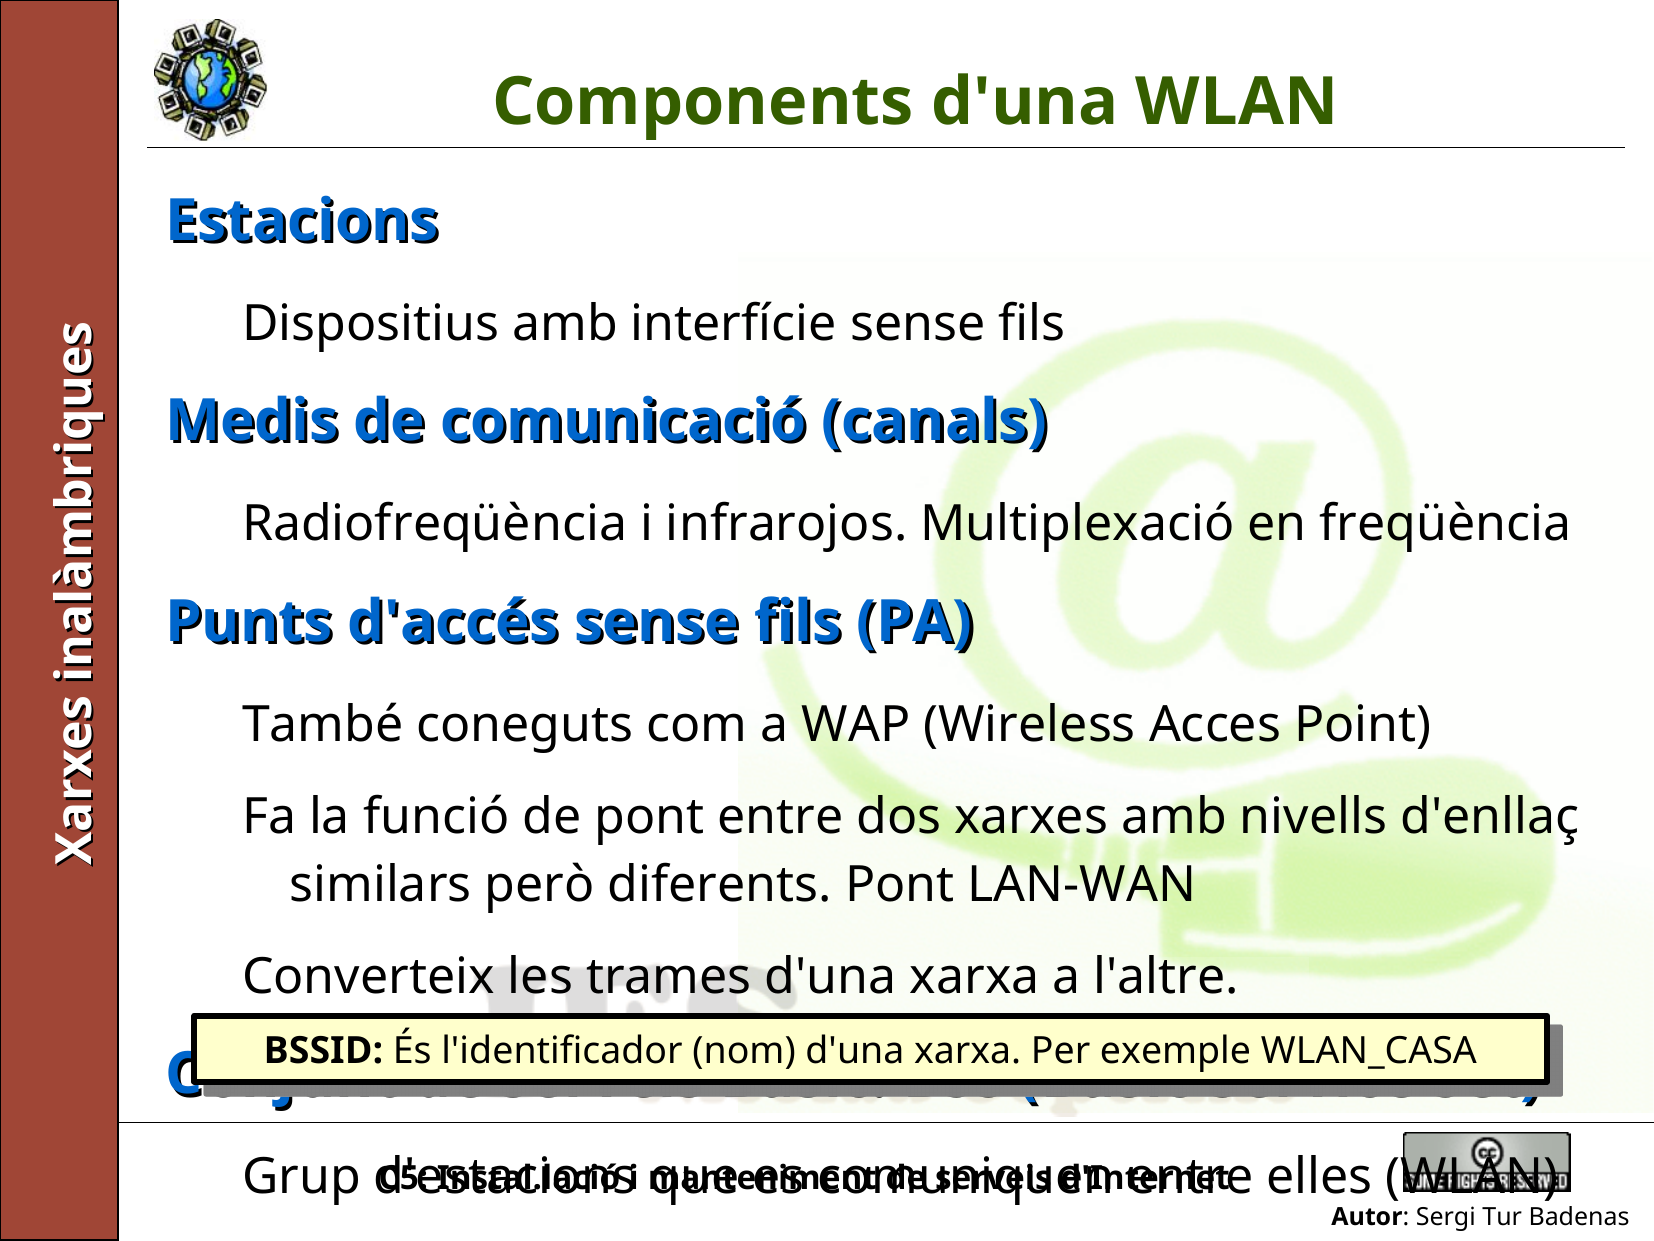

# Components d'una WLAN
Estacions
Dispositius amb interfície sense fils
Medis de comunicació (canals)
Radiofreqüència i infrarojos. Multiplexació en freqüència
Punts d'accés sense fils (PA)
També coneguts com a WAP (Wireless Acces Point)
Fa la funció de pont entre dos xarxes amb nivells d'enllaç similars però diferents. Pont LAN-WAN
Converteix les trames d'una xarxa a l'altre.
Conjunt de serveis Bàsic. BSS (Basic Service Set)
Grup d'estacions que es comuniquen entre elles (WLAN)
BSSID: És l'identificador (nom) d'una xarxa. Per exemple WLAN_CASA